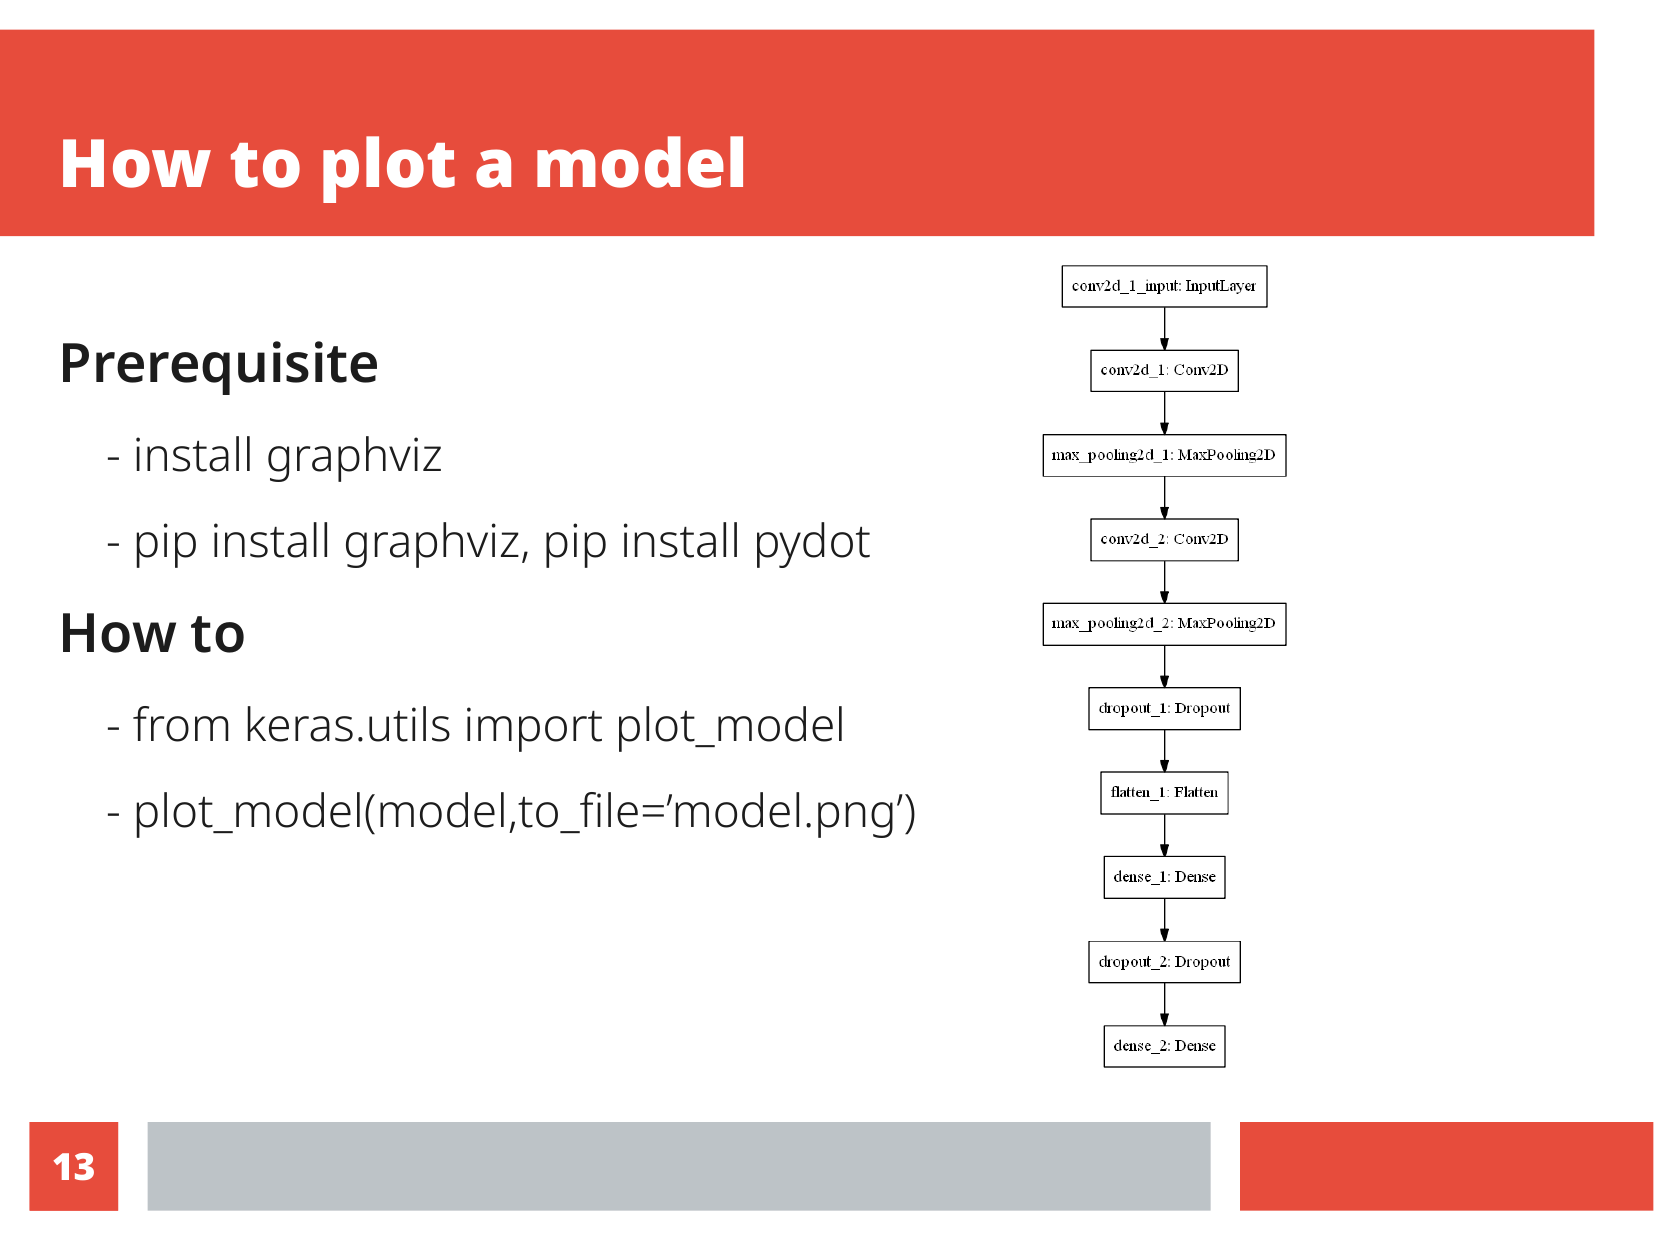

# How to plot a model
Prerequisite
- install graphviz
- pip install graphviz, pip install pydot
How to
- from keras.utils import plot_model
- plot_model(model,to_file=’model.png’)
13